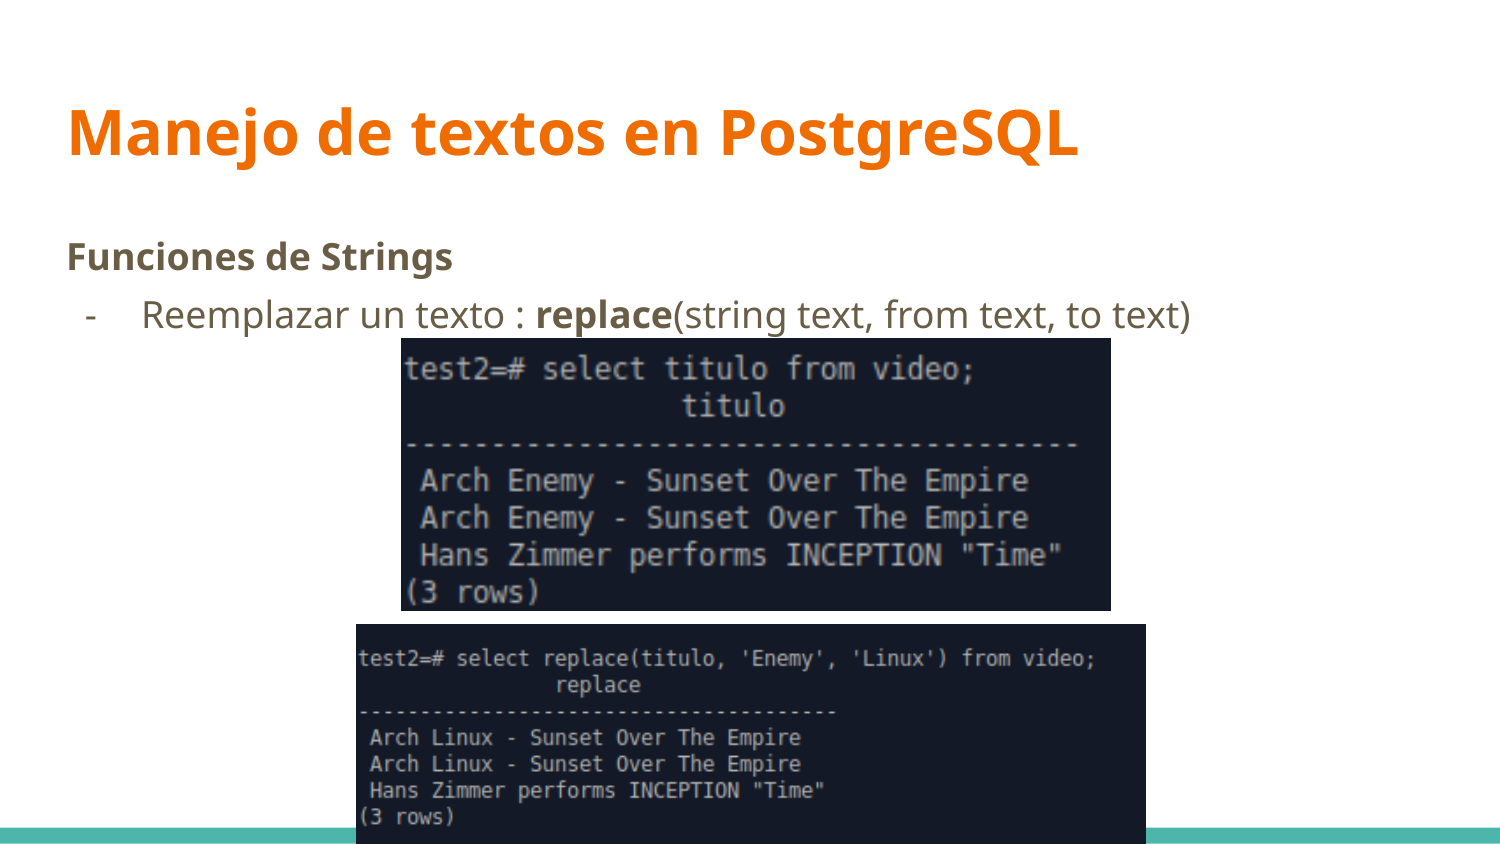

# Manejo de textos en PostgreSQL
Funciones de Strings
Reemplazar un texto : replace(string text, from text, to text)